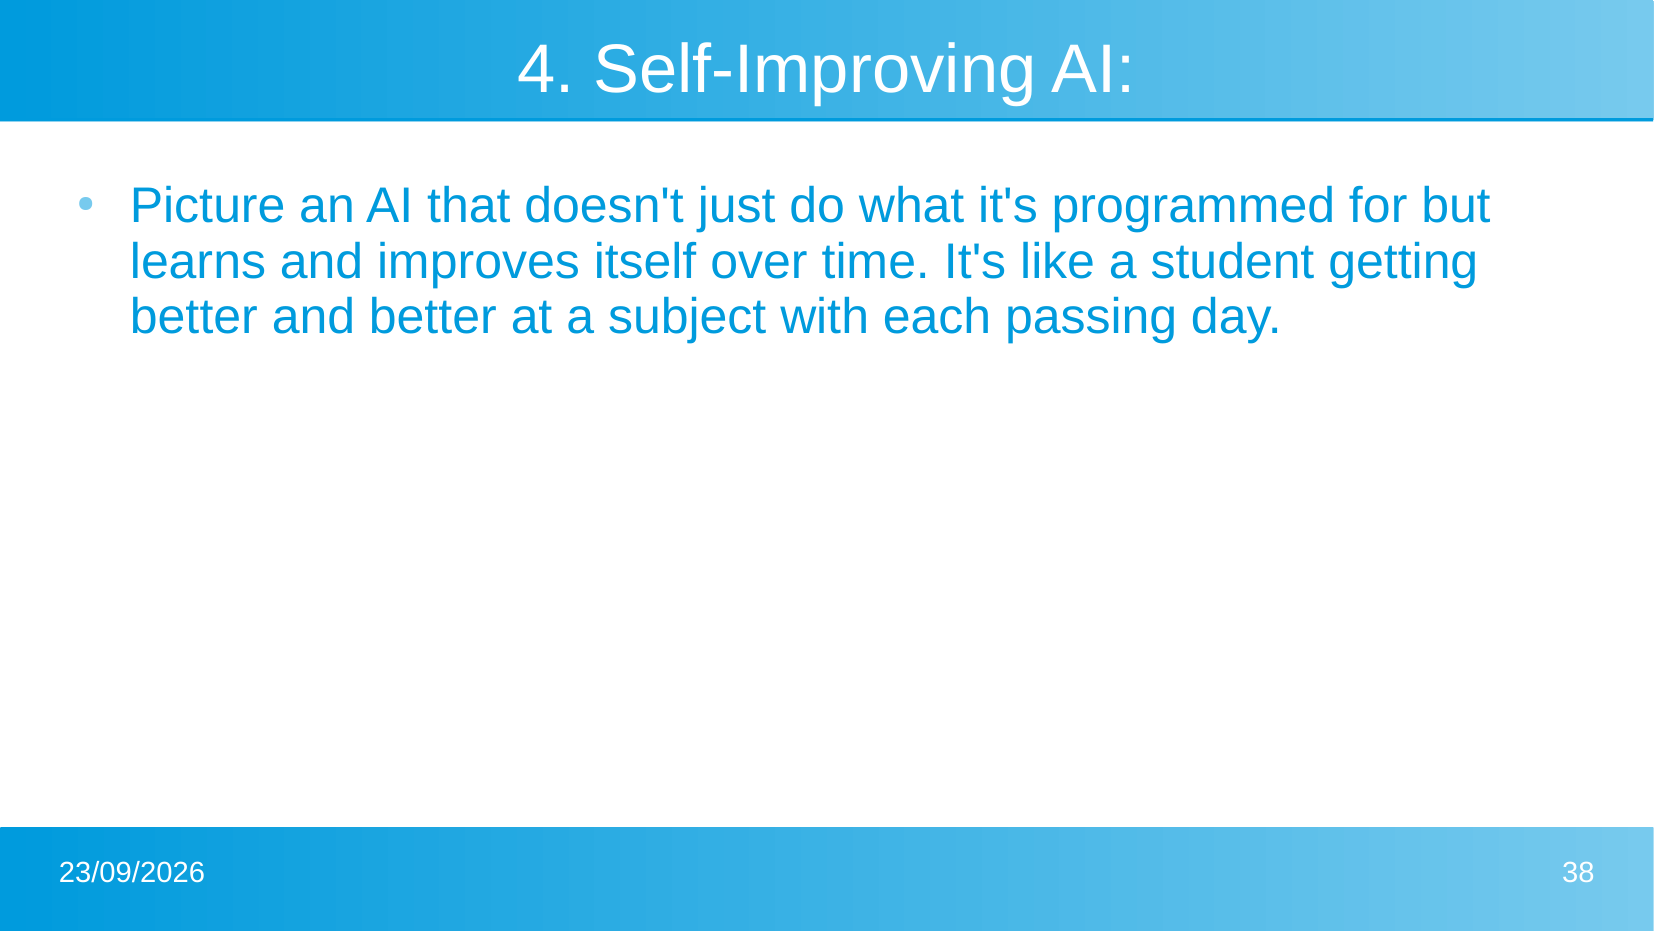

# 4. Self-Improving AI:
Picture an AI that doesn't just do what it's programmed for but learns and improves itself over time. It's like a student getting better and better at a subject with each passing day.
38